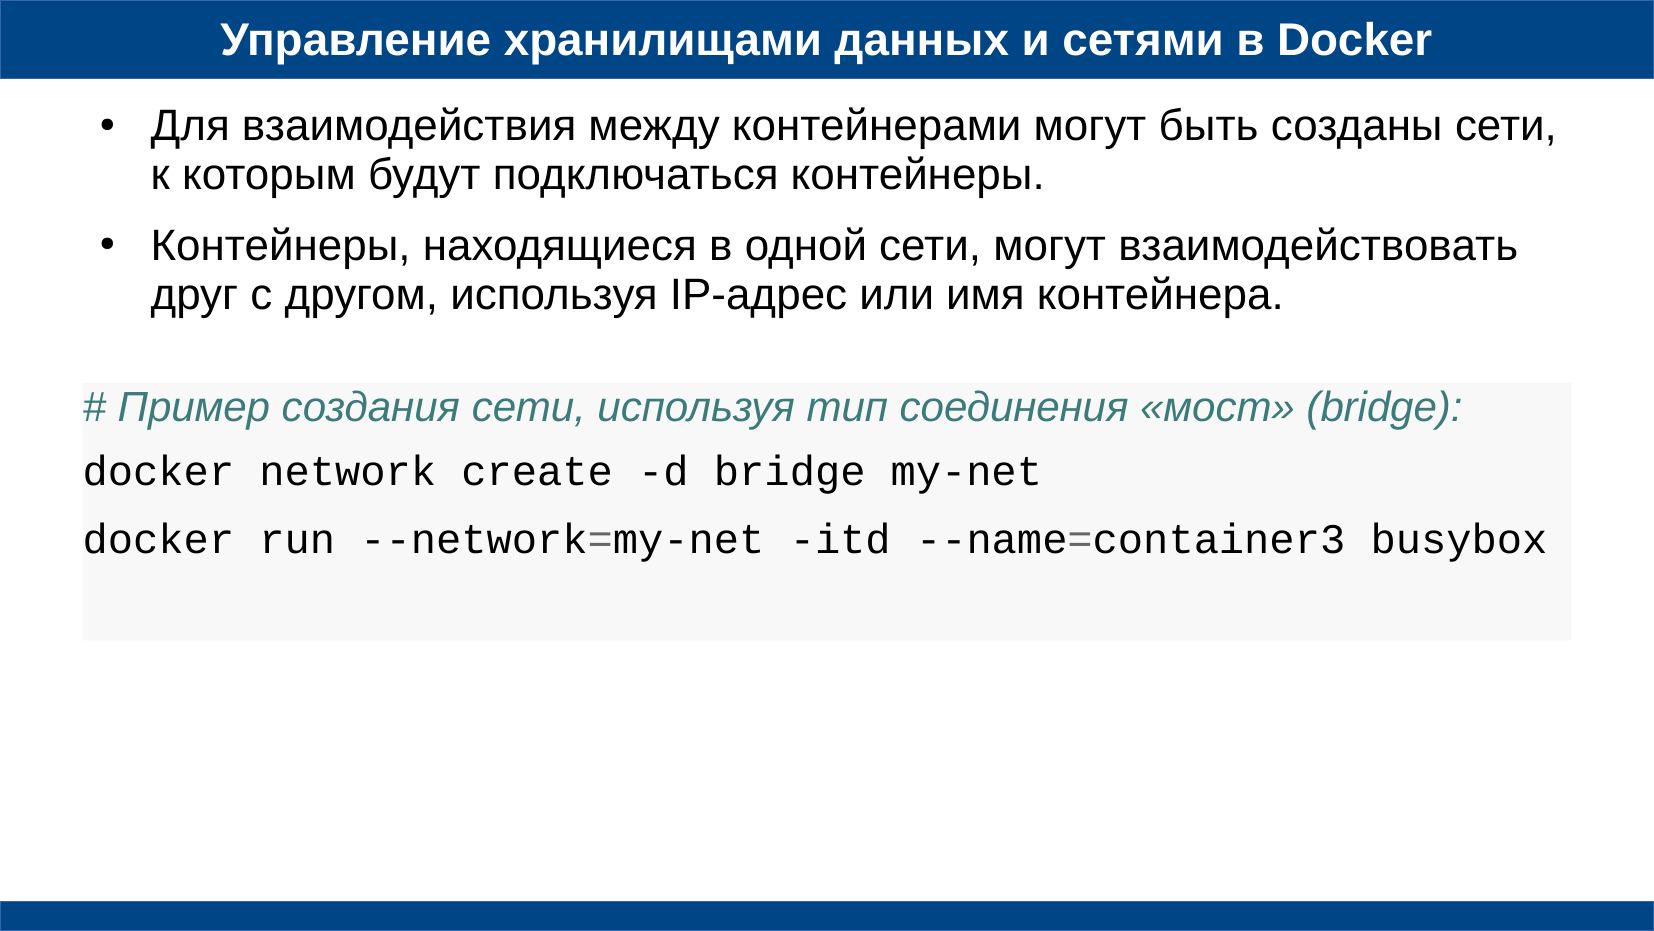

# Управление хранилищами данных и сетями в Docker
Для взаимодействия между контейнерами могут быть созданы сети, к которым будут подключаться контейнеры.
Контейнеры, находящиеся в одной сети, могут взаимодействовать друг с другом, используя IP-адрес или имя контейнера.
# Пример создания сети, используя тип соединения «мост» (bridge):
docker network create -d bridge my-net
docker run --network=my-net -itd --name=container3 busybox